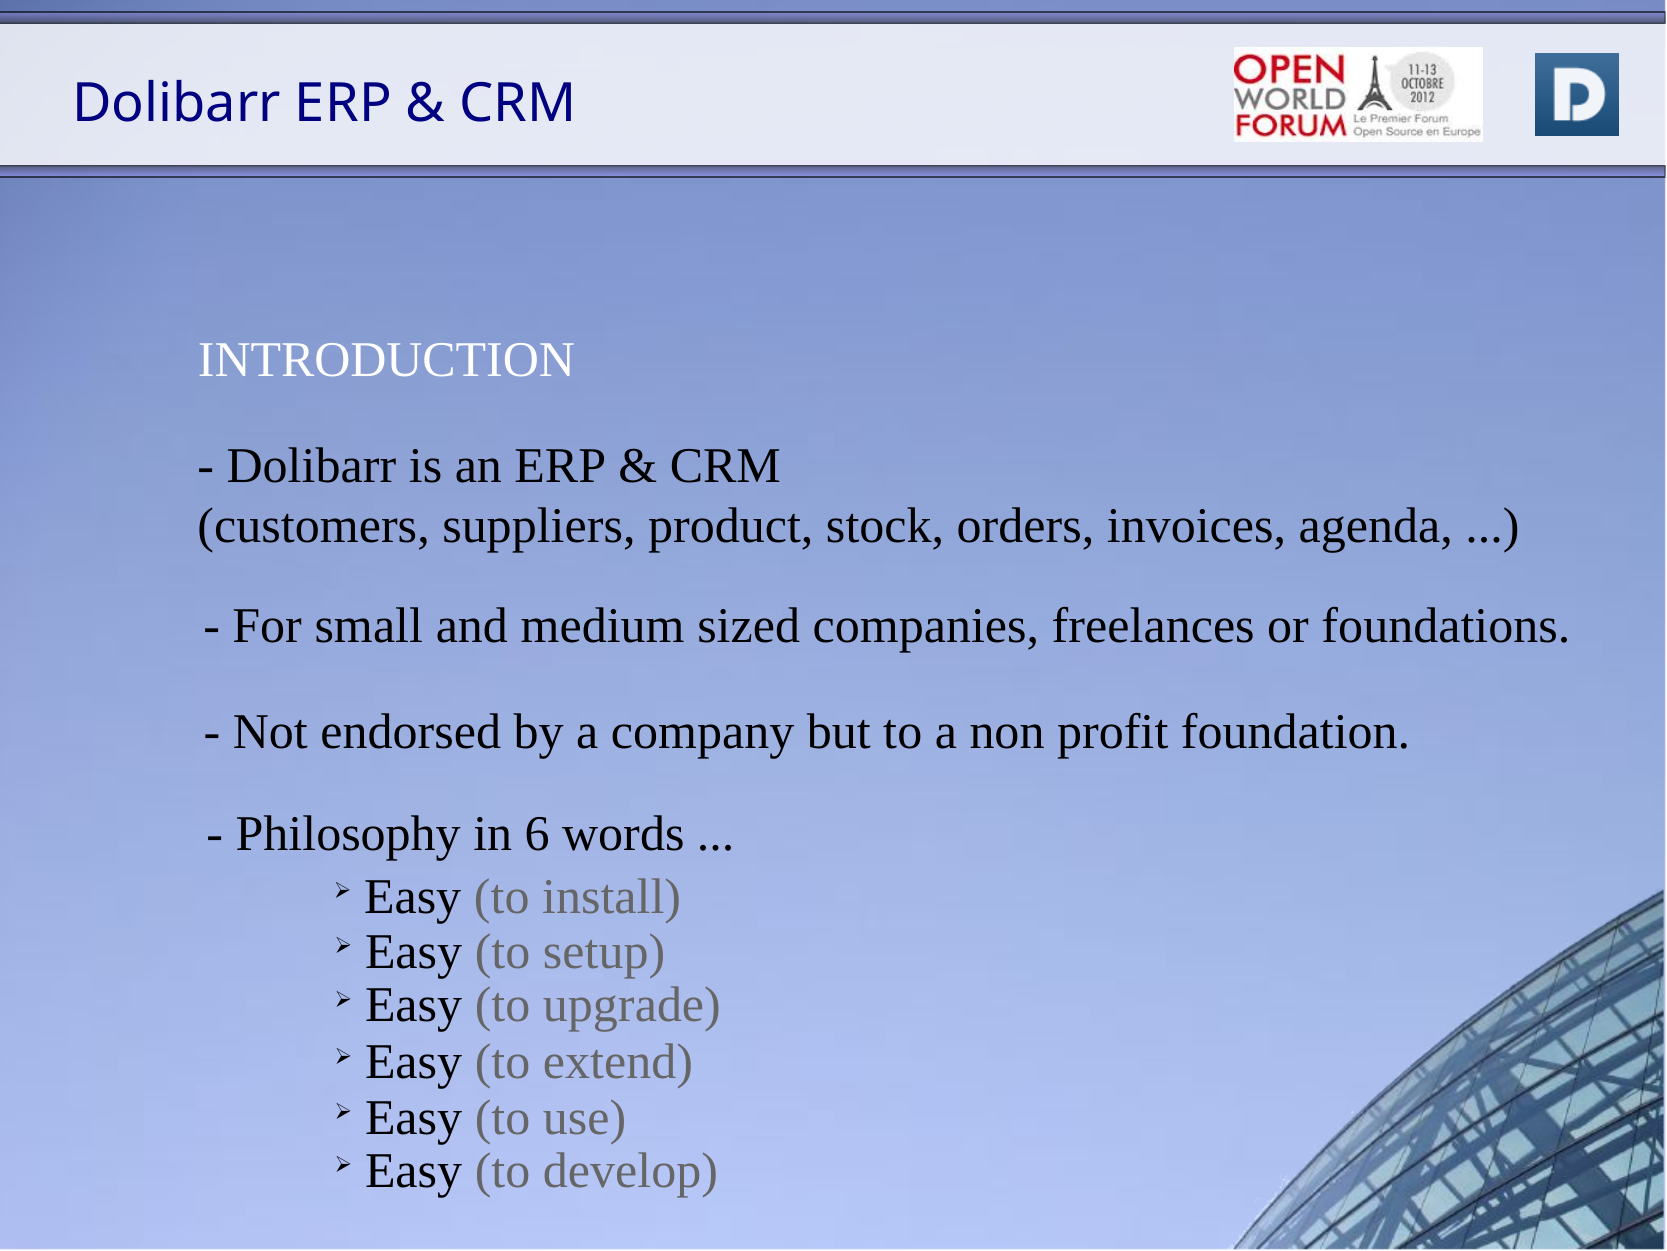

Dolibarr ERP & CRM
INTRODUCTION
- Dolibarr is an ERP & CRM
(customers, suppliers, product, stock, orders, invoices, agenda, ...)
- For small and medium sized companies, freelances or foundations.
- Not endorsed by a company but to a non profit foundation.
- Philosophy in 6 words ...
 Easy (to install)
 Easy (to setup)
 Easy (to upgrade)
 Easy (to extend)
 Easy (to use)
 Easy (to develop)